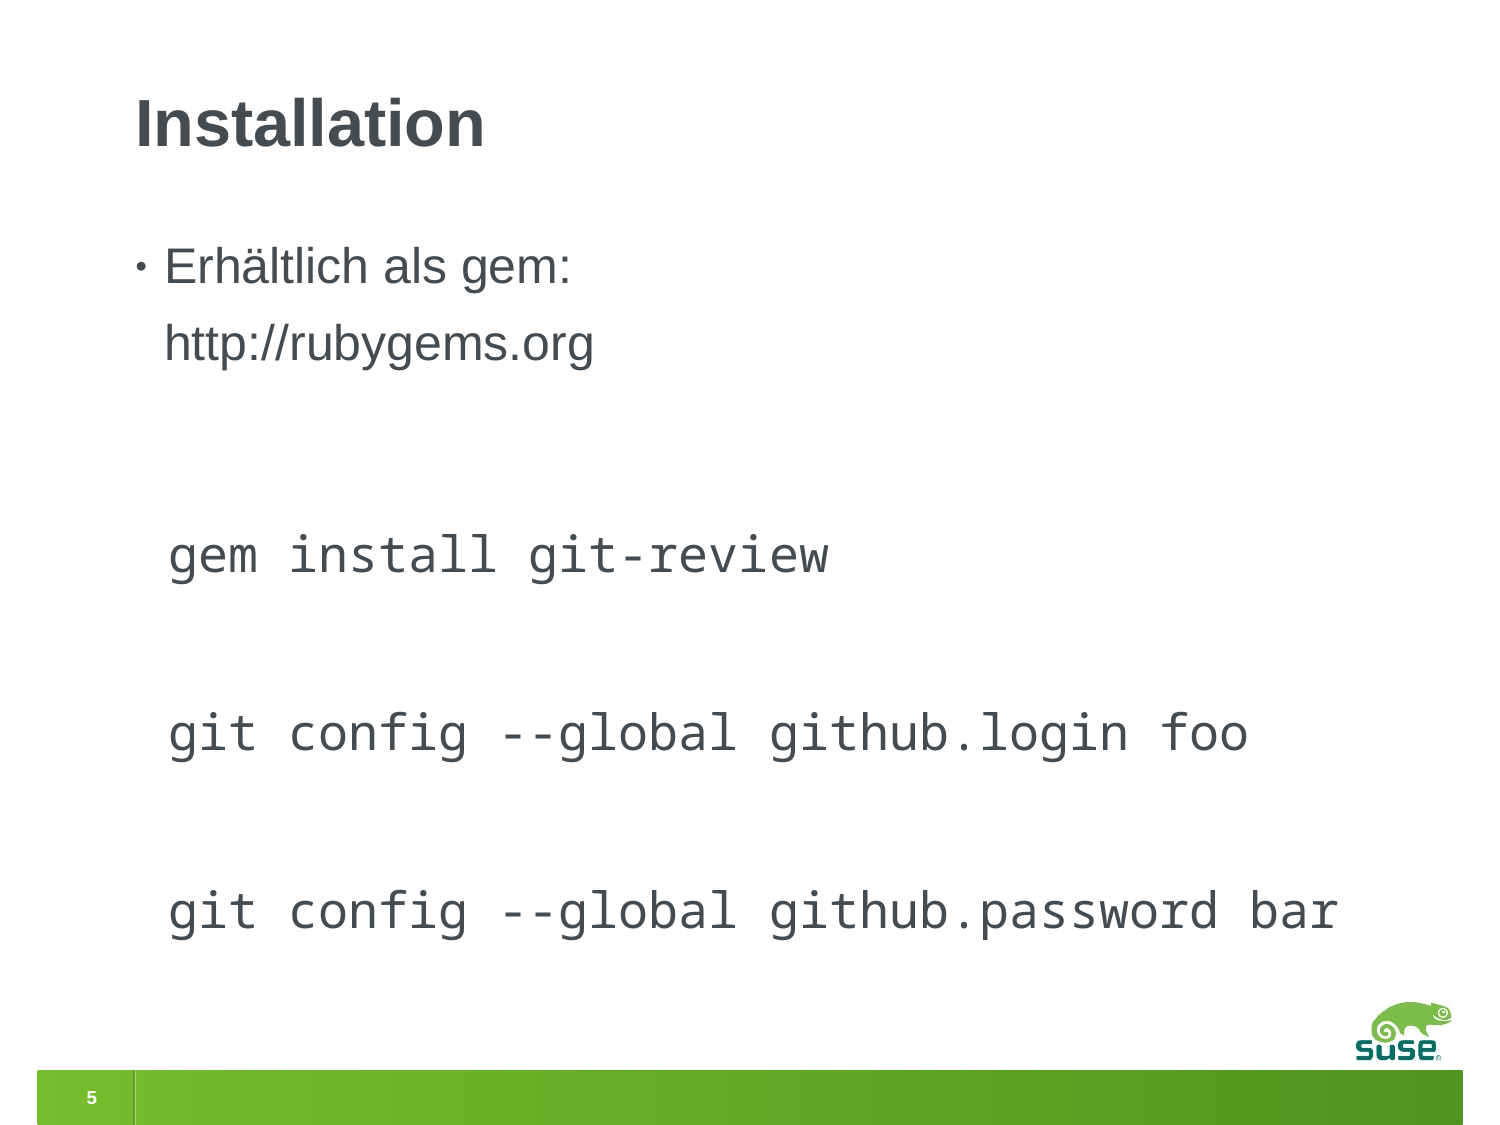

# Installation
Erhältlich als gem:
http://rubygems.org
gem install git-review
git config --global github.login foo
git config --global github.password bar